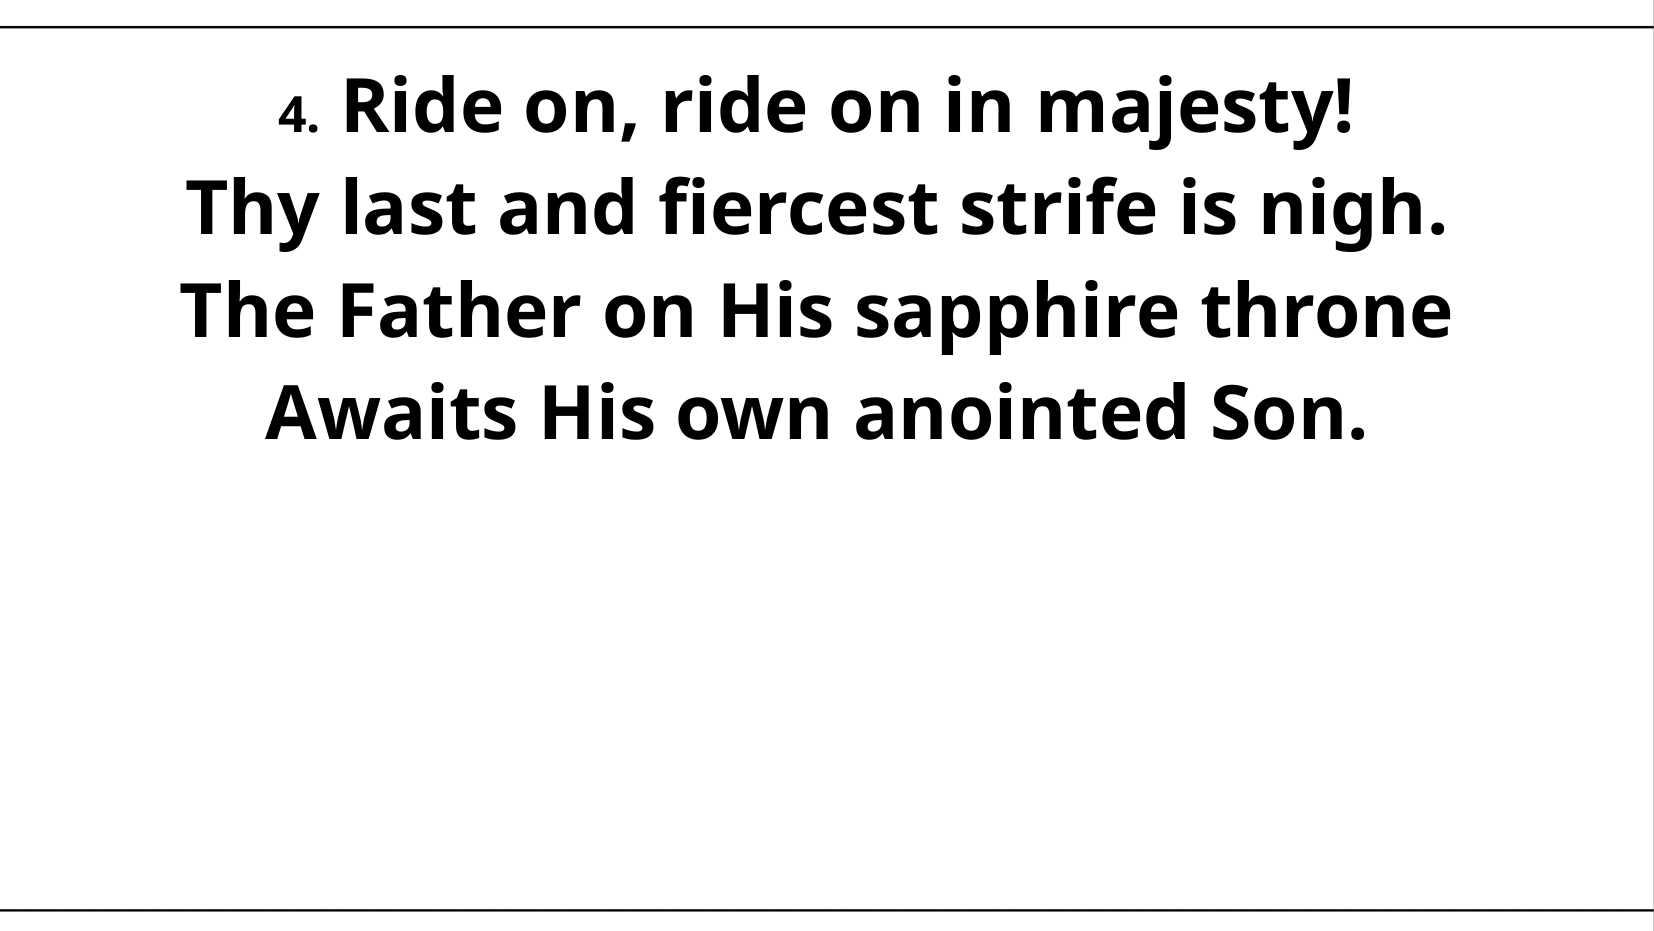

4. Ride on, ride on in majesty!
Thy last and fiercest strife is nigh.
The Father on His sapphire throne
Awaits His own anointed Son.